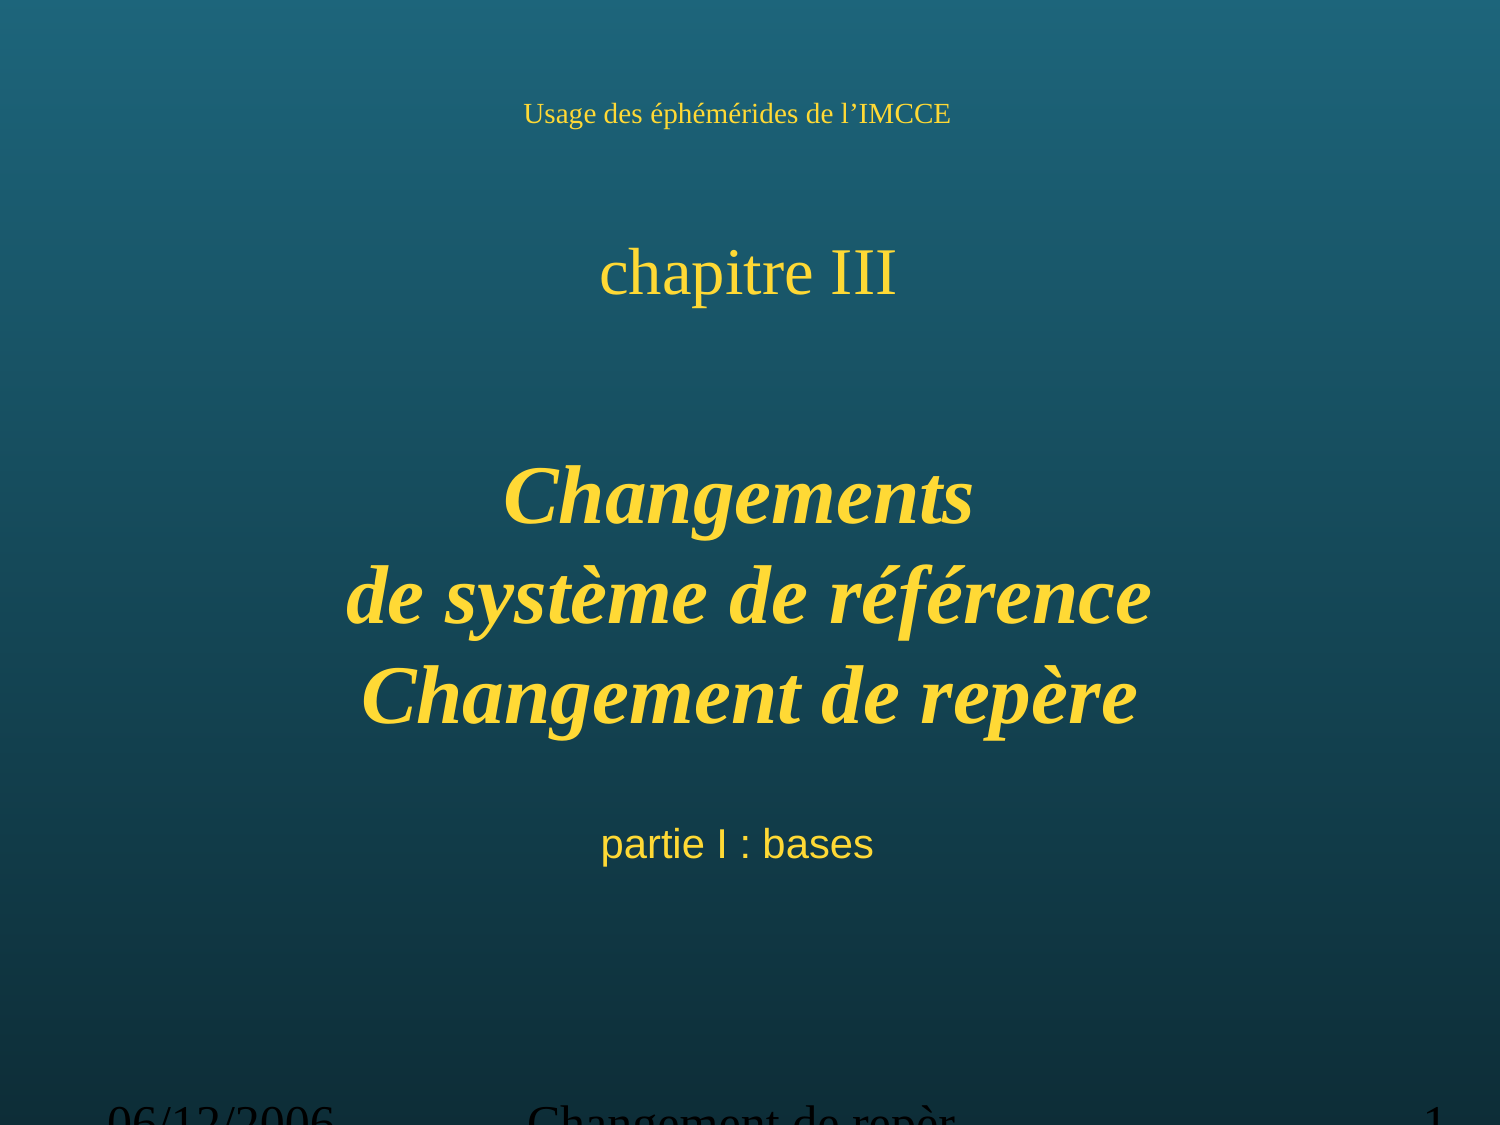

# Usage des éphémérides de l’IMCCE
chapitre III
Changements
de système de référence
Changement de repère
partie I : bases
06/12/2006
Changement de repères, de système
1